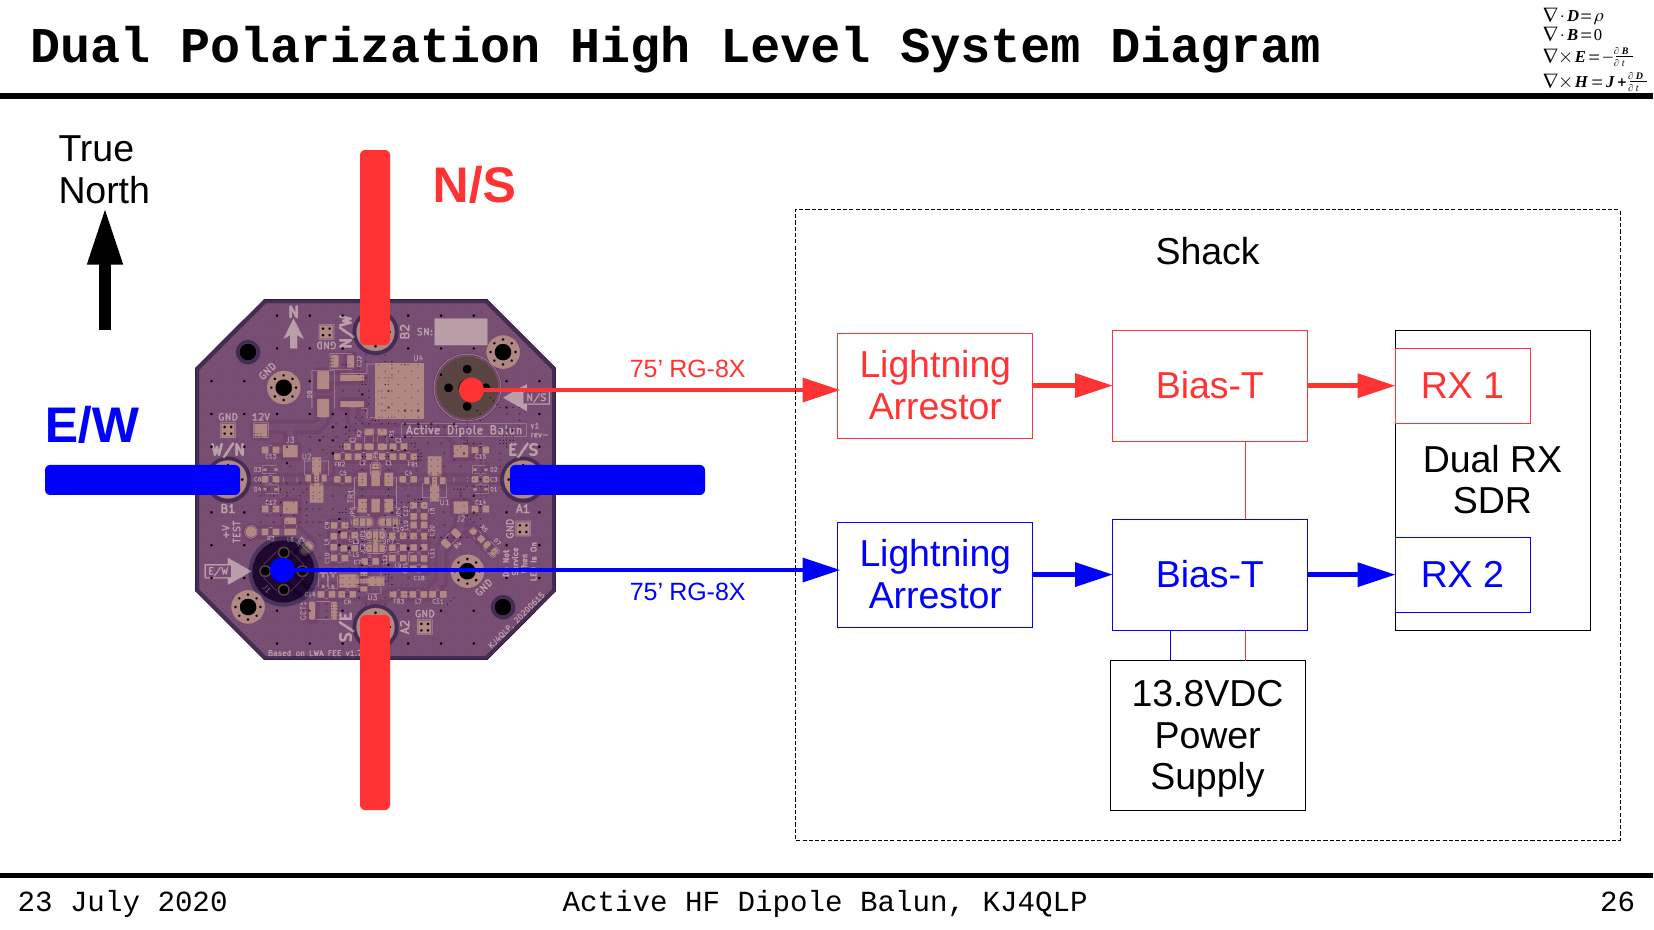

# Dual Polarization High Level System Diagram
True
North
N/S
Shack
Dual RX
SDR
Bias-T
Lightning
Arrestor
75’ RG-8X
RX 1
E/W
Bias-T
Lightning
Arrestor
RX 2
75’ RG-8X
13.8VDC
Power
Supply
23 July 2020
Active HF Dipole Balun, KJ4QLP
26